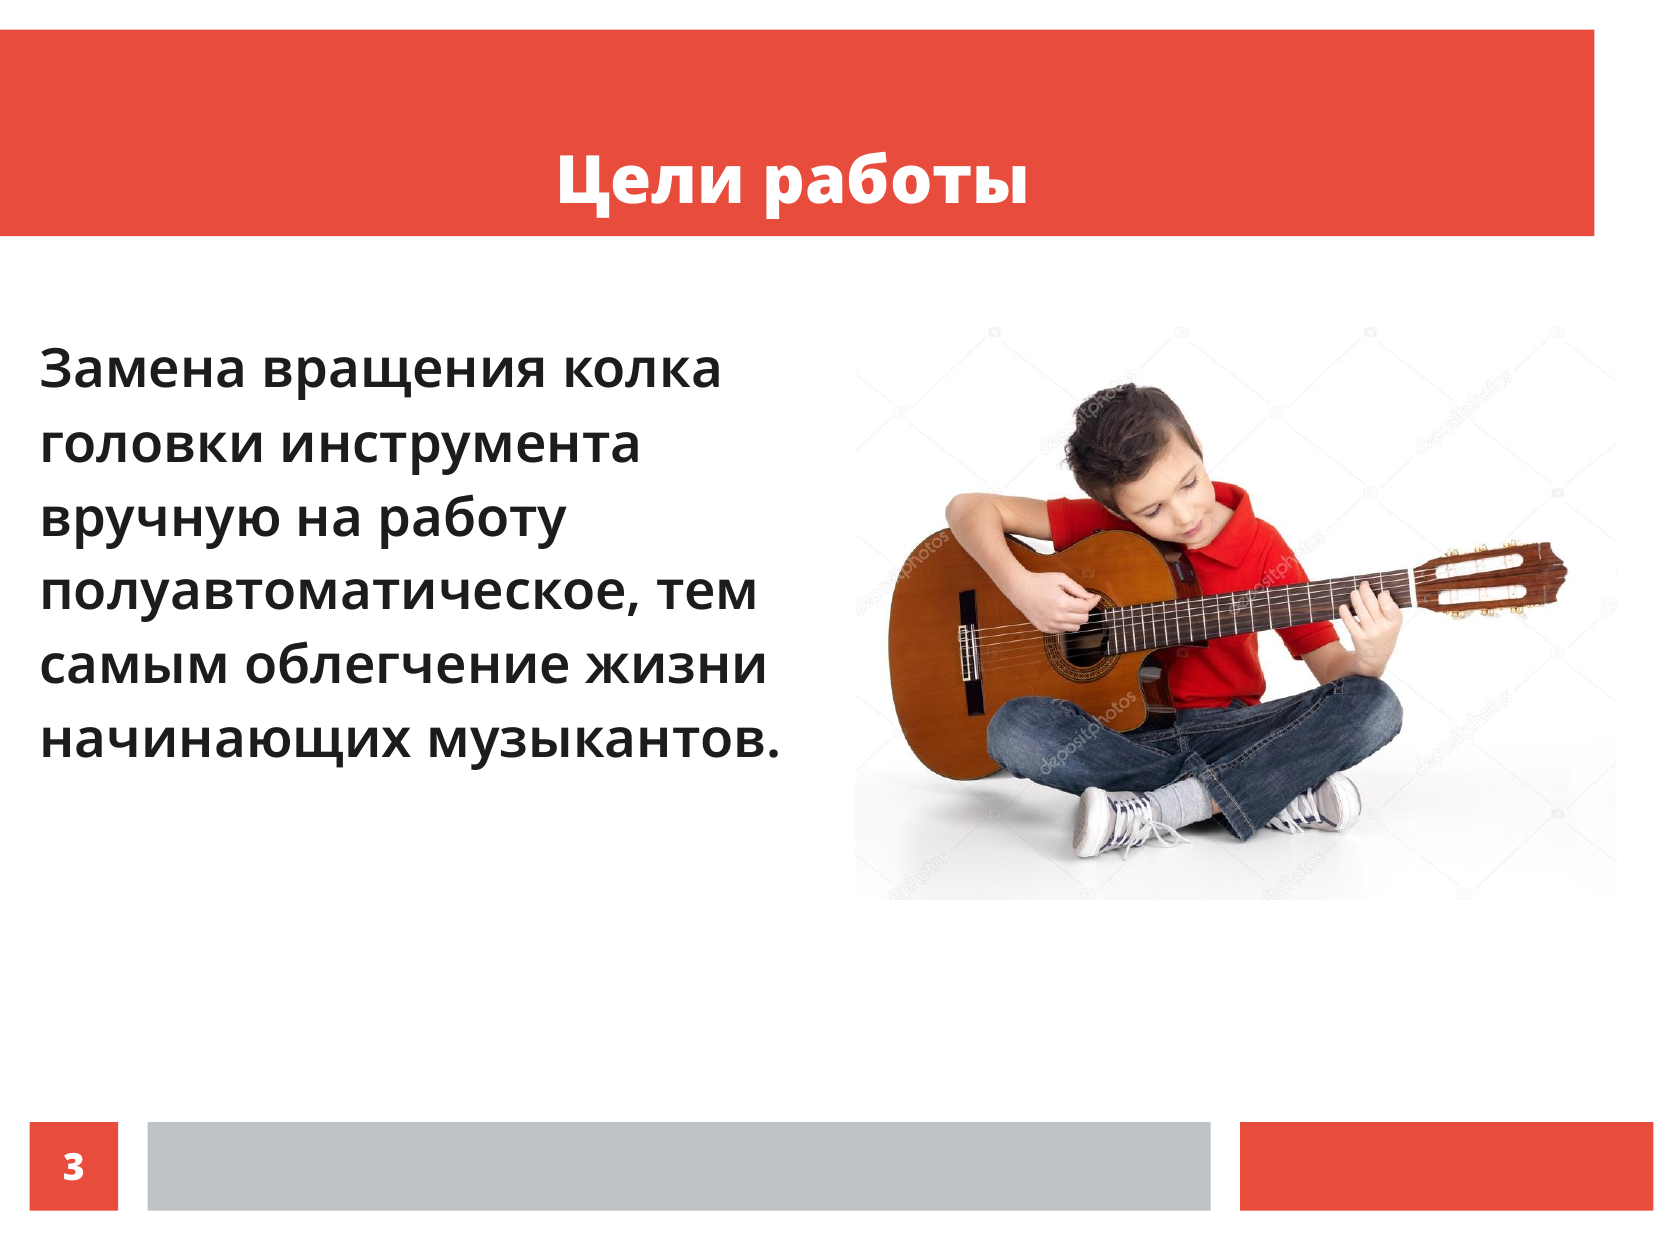

# Цели работы
Замена вращения колка головки инструмента вручную на работу полуавтоматическое, тем самым облегчение жизни начинающих музыкантов.
3